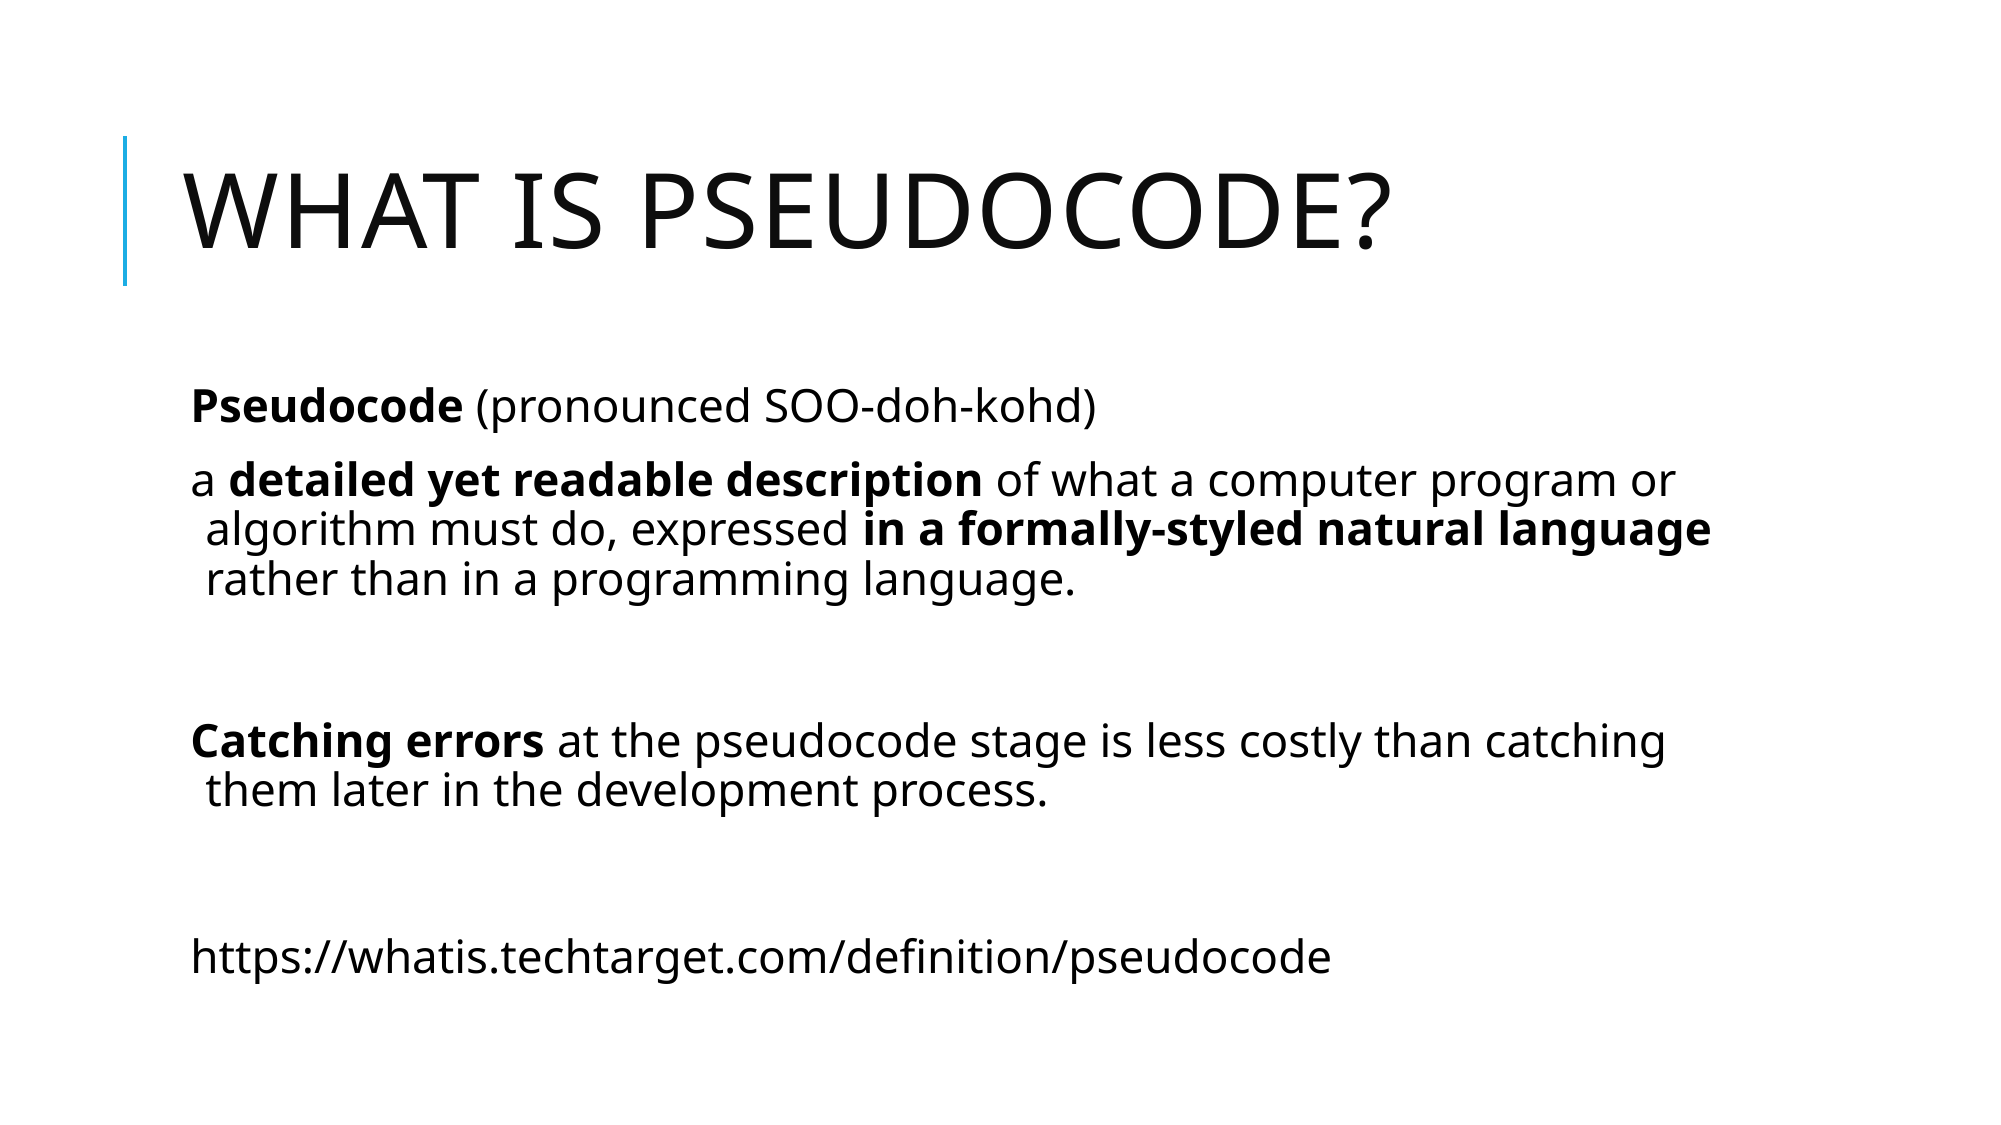

# What is pseudocode?
Pseudocode (pronounced SOO-doh-kohd)
a detailed yet readable description of what a computer program or algorithm must do, expressed in a formally-styled natural language rather than in a programming language.
Catching errors at the pseudocode stage is less costly than catching them later in the development process.
https://whatis.techtarget.com/definition/pseudocode